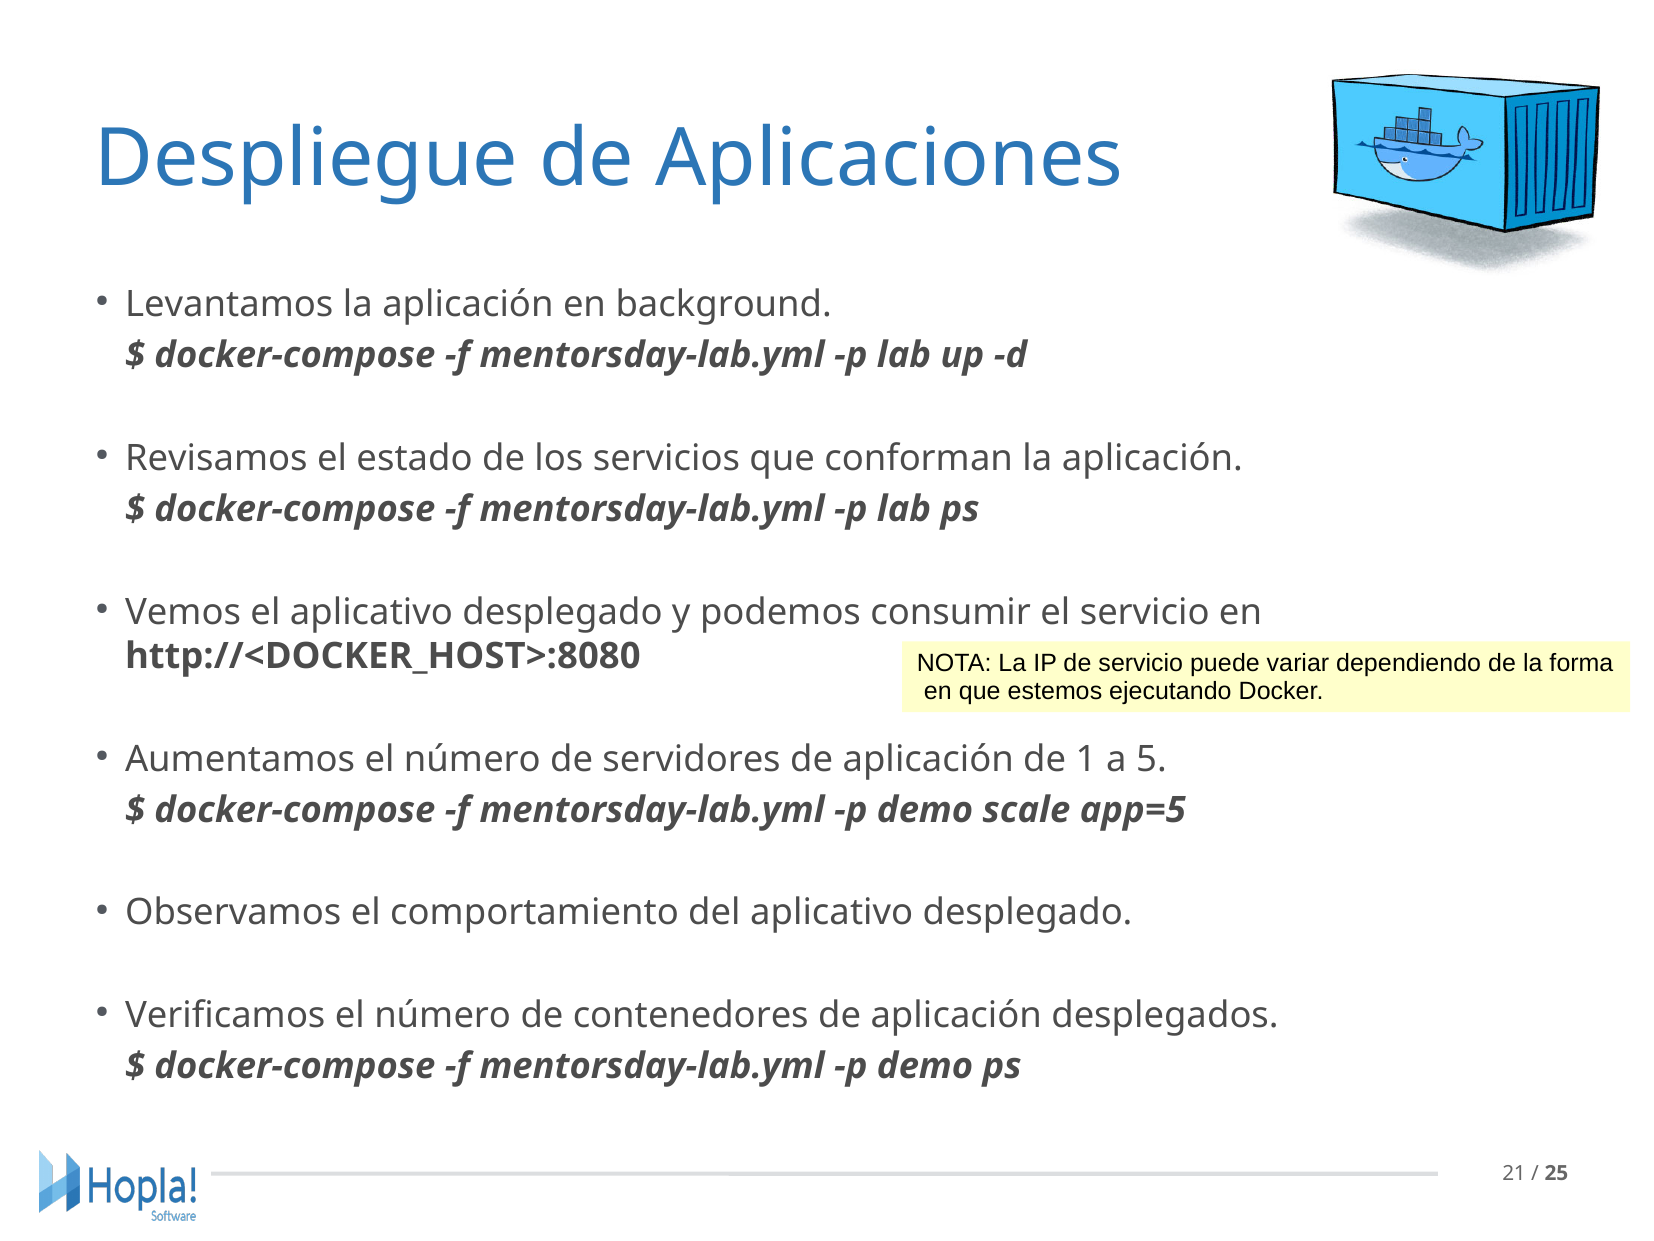

# Despliegue de Aplicaciones
Levantamos la aplicación en background.
$ docker-compose -f mentorsday-lab.yml -p lab up -d
Revisamos el estado de los servicios que conforman la aplicación.
$ docker-compose -f mentorsday-lab.yml -p lab ps
Vemos el aplicativo desplegado y podemos consumir el servicio en http://<DOCKER_HOST>:8080
Aumentamos el número de servidores de aplicación de 1 a 5.
$ docker-compose -f mentorsday-lab.yml -p demo scale app=5
Observamos el comportamiento del aplicativo desplegado.
Verificamos el número de contenedores de aplicación desplegados.
$ docker-compose -f mentorsday-lab.yml -p demo ps
NOTA: La IP de servicio puede variar dependiendo de la forma
 en que estemos ejecutando Docker.
21